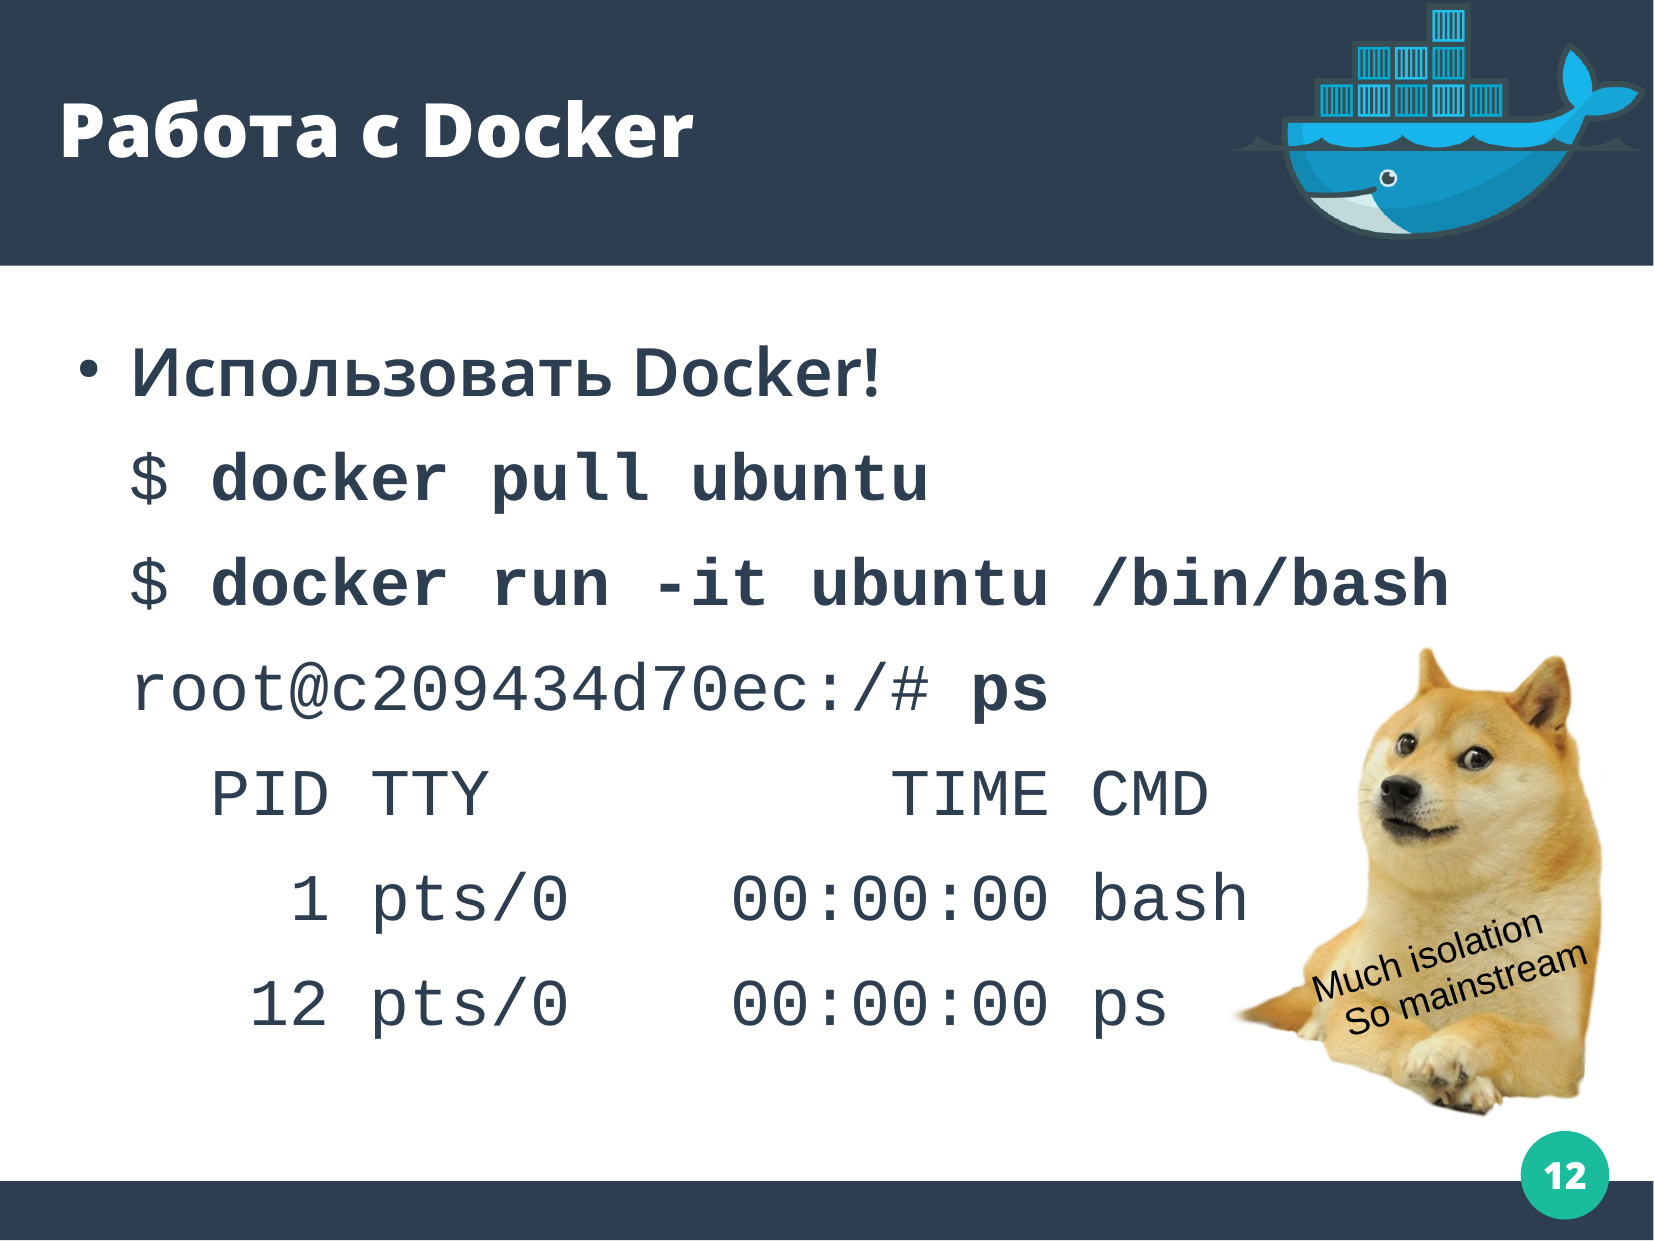

# Работа с Docker
Использовать Docker!
$ docker pull ubuntu
$ docker run -it ubuntu /bin/bash
root@c209434d70ec:/# ps
 PID TTY TIME CMD
 1 pts/0 00:00:00 bash
 12 pts/0 00:00:00 ps
Much isolation
 So mainstream
12